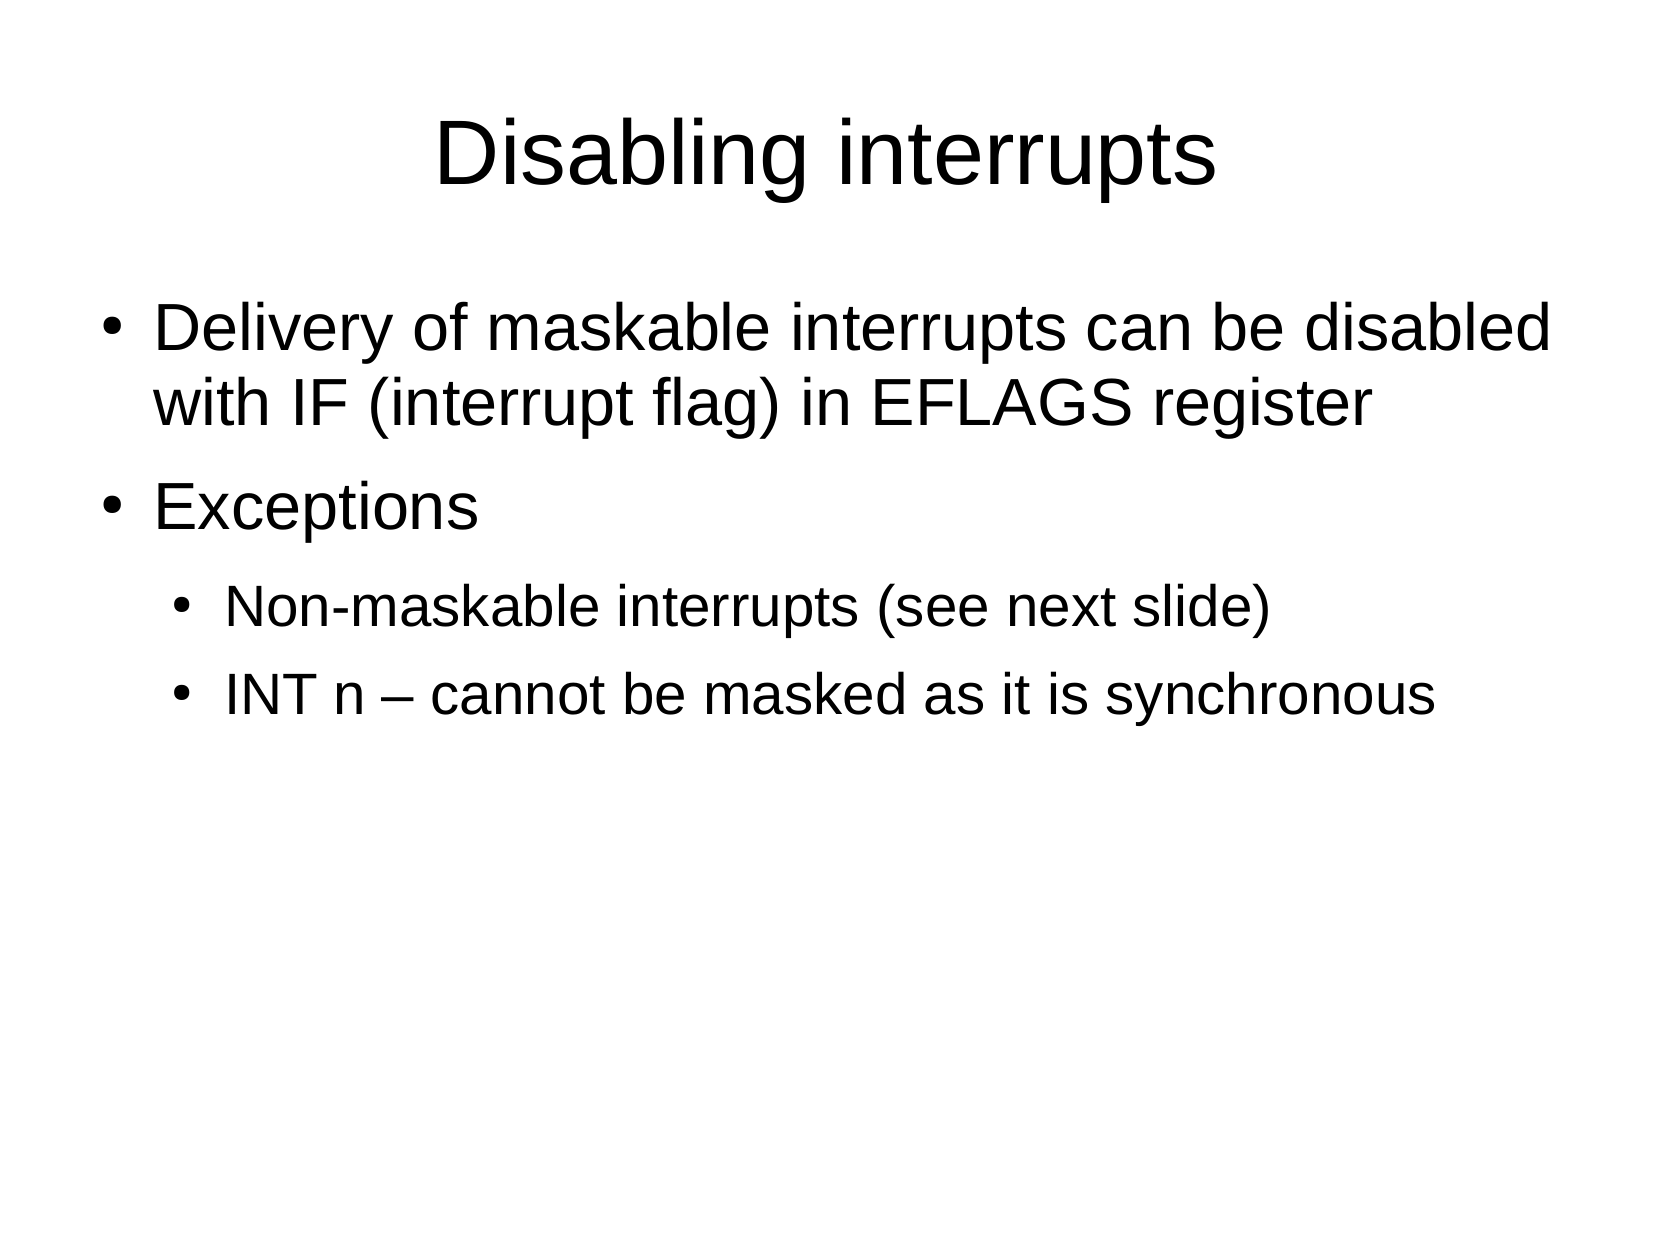

# Disabling interrupts
Delivery of maskable interrupts can be disabled with IF (interrupt flag) in EFLAGS register
Exceptions
Non-maskable interrupts (see next slide)
INT n – cannot be masked as it is synchronous